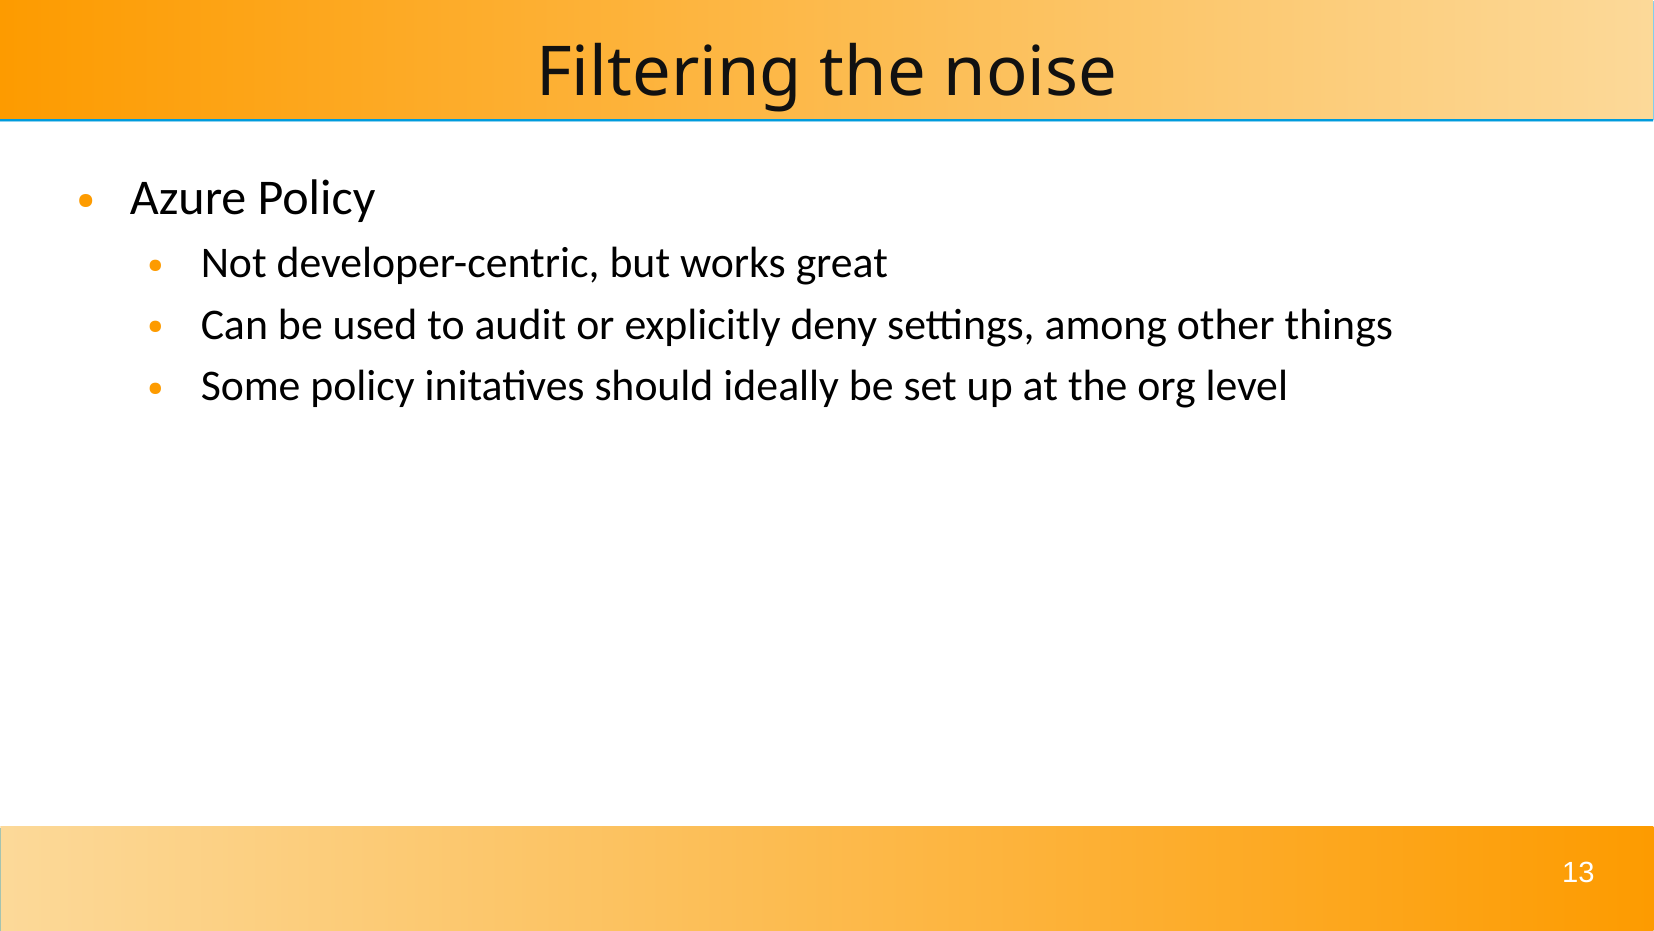

# Filtering the noise
Azure Policy
Not developer-centric, but works great
Can be used to audit or explicitly deny settings, among other things
Some policy initatives should ideally be set up at the org level
13